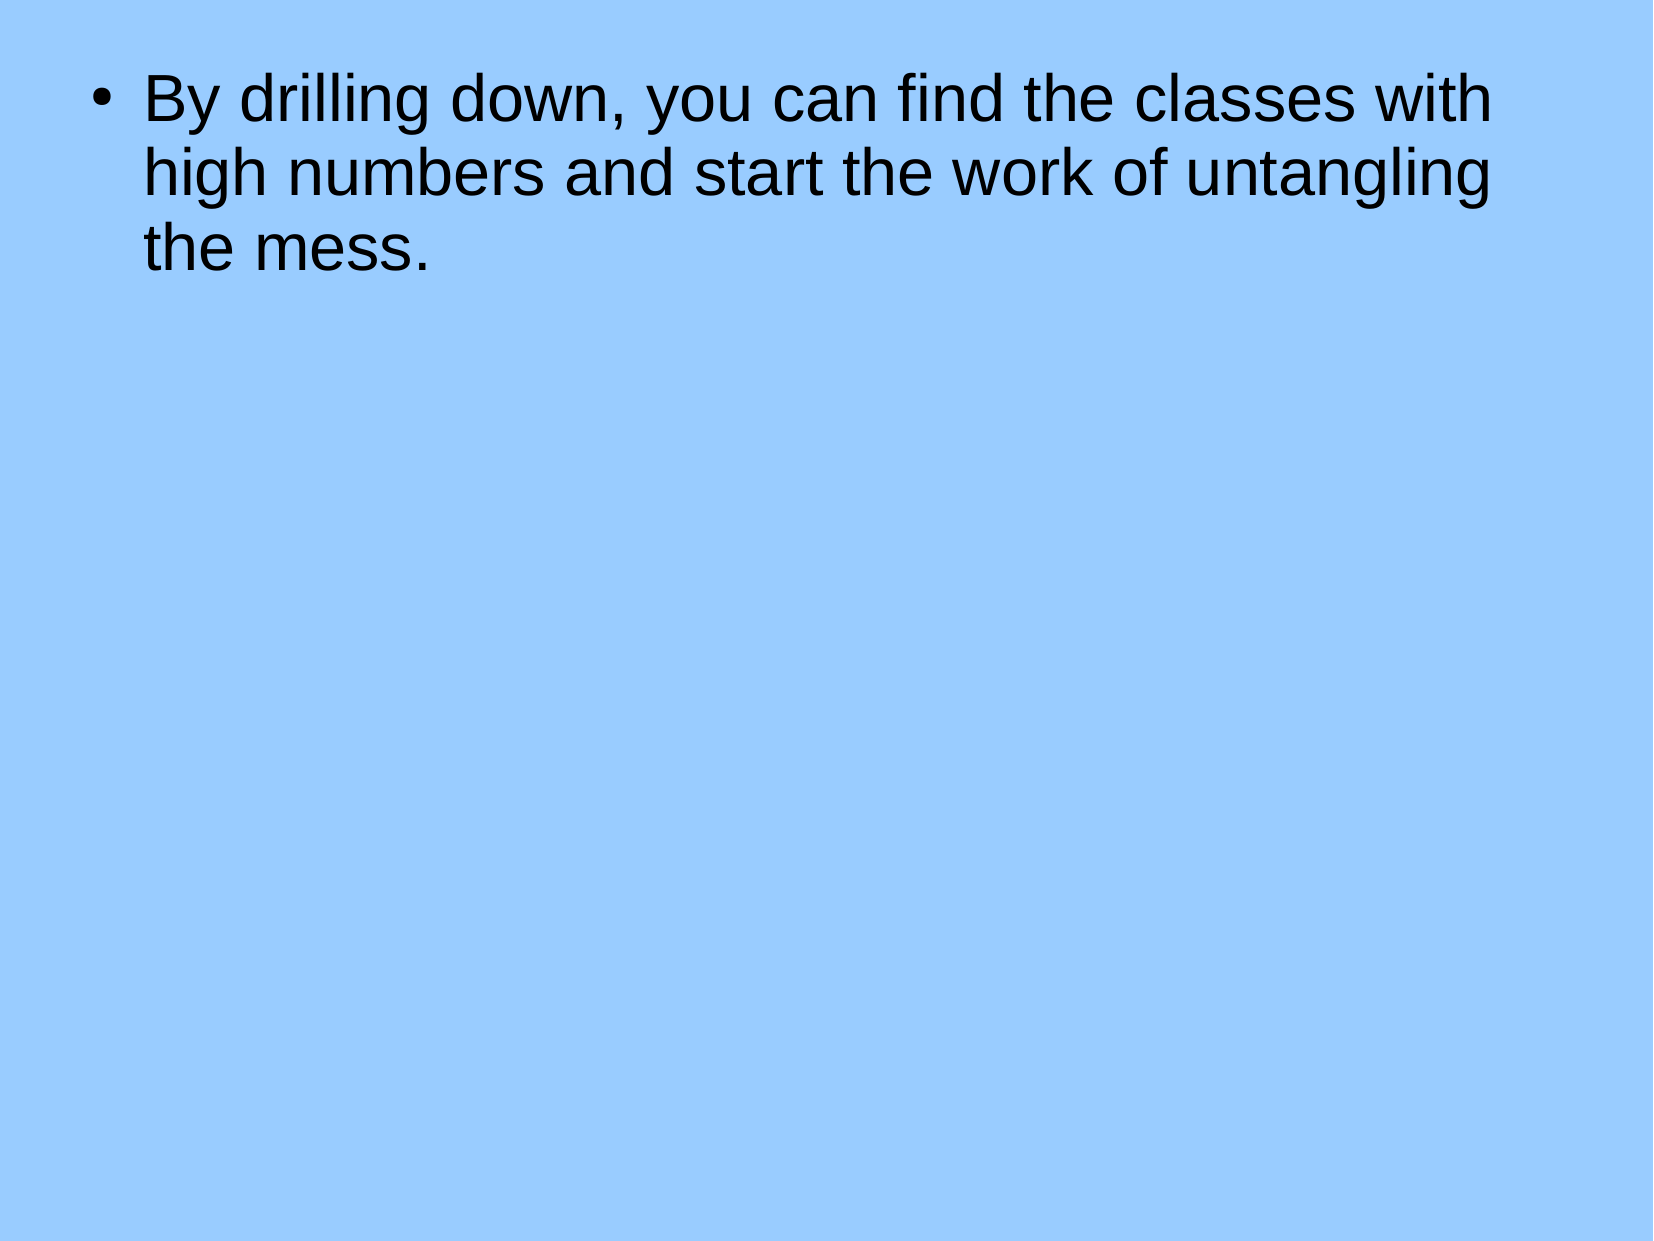

# By drilling down, you can find the classes with high numbers and start the work of untangling the mess.